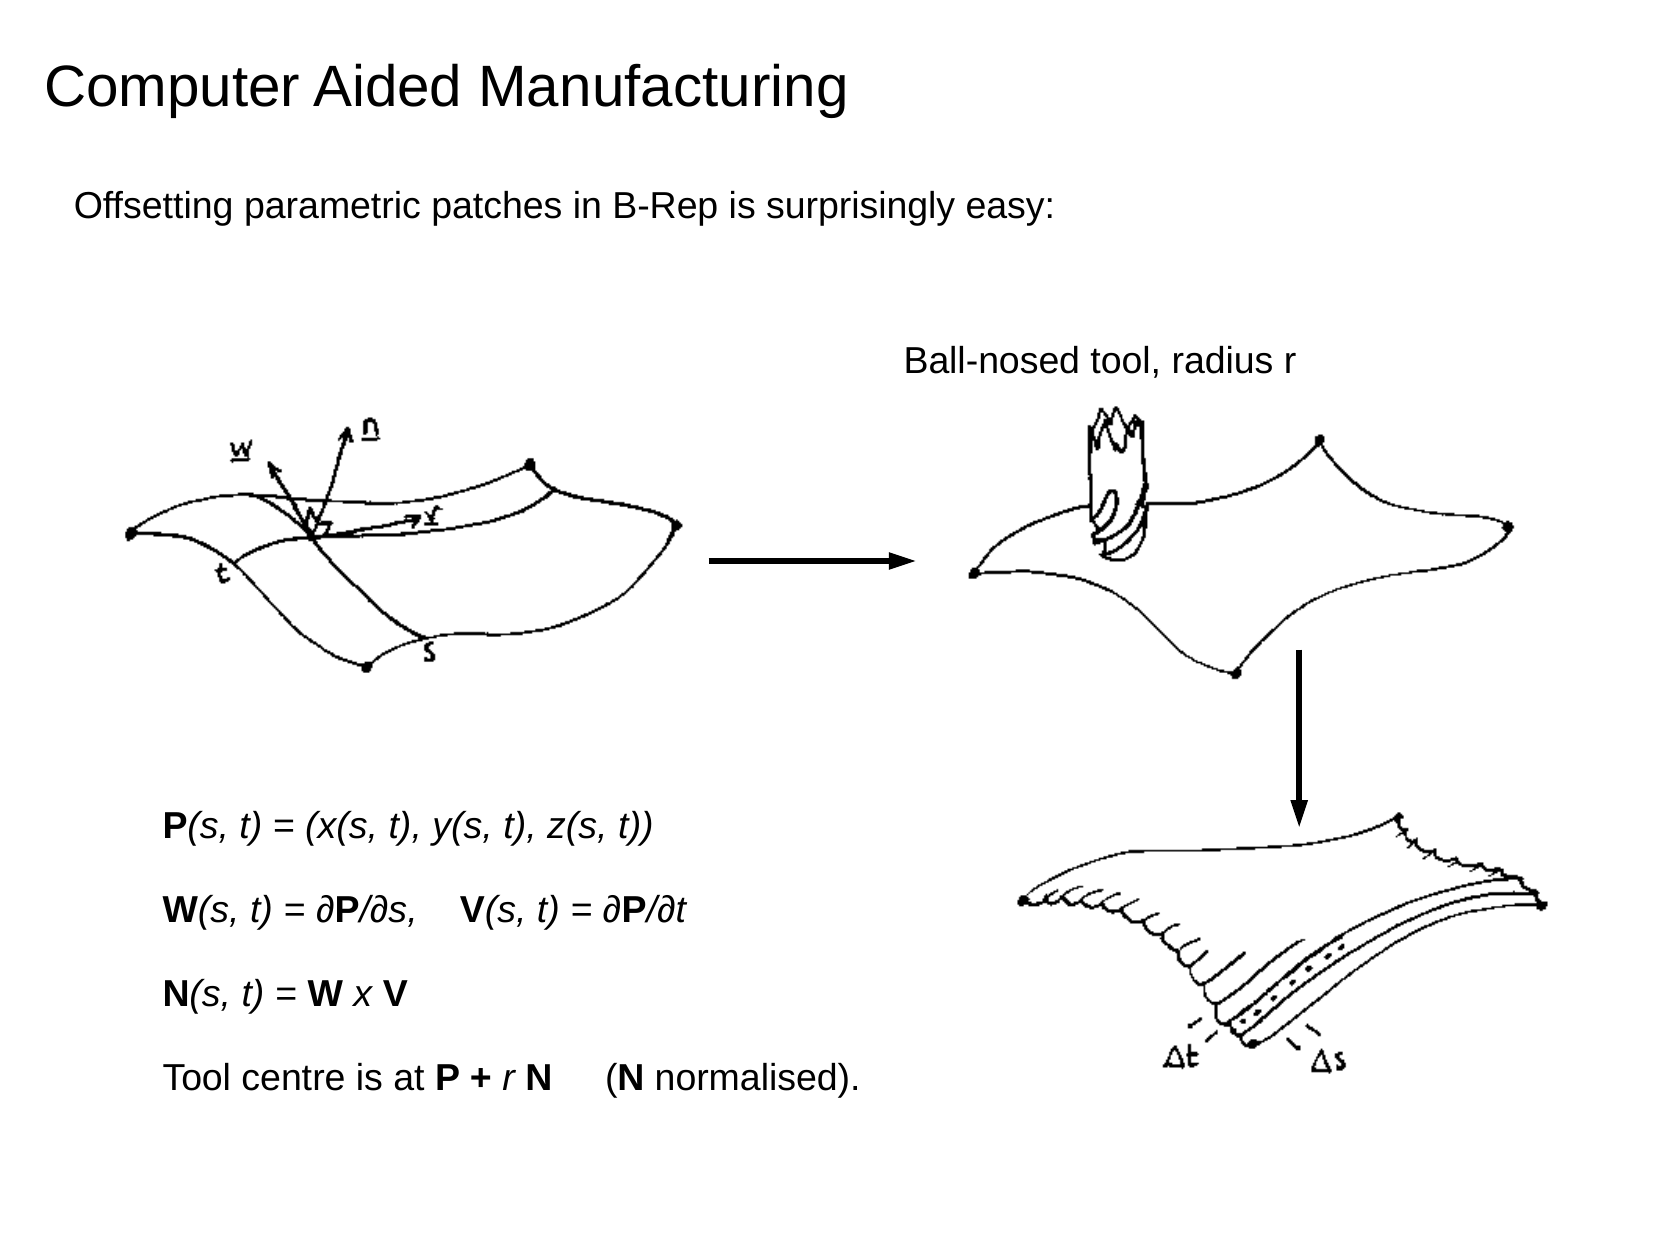

Computer Aided Manufacturing
Offsetting parametric patches in B-Rep is surprisingly easy:
Ball-nosed tool, radius r
H
P(s, t) = (x(s, t), y(s, t), z(s, t))
W(s, t) = ∂P/∂s, V(s, t) = ∂P/∂t
N(s, t) = W x V
Tool centre is at P + r N (N normalised).